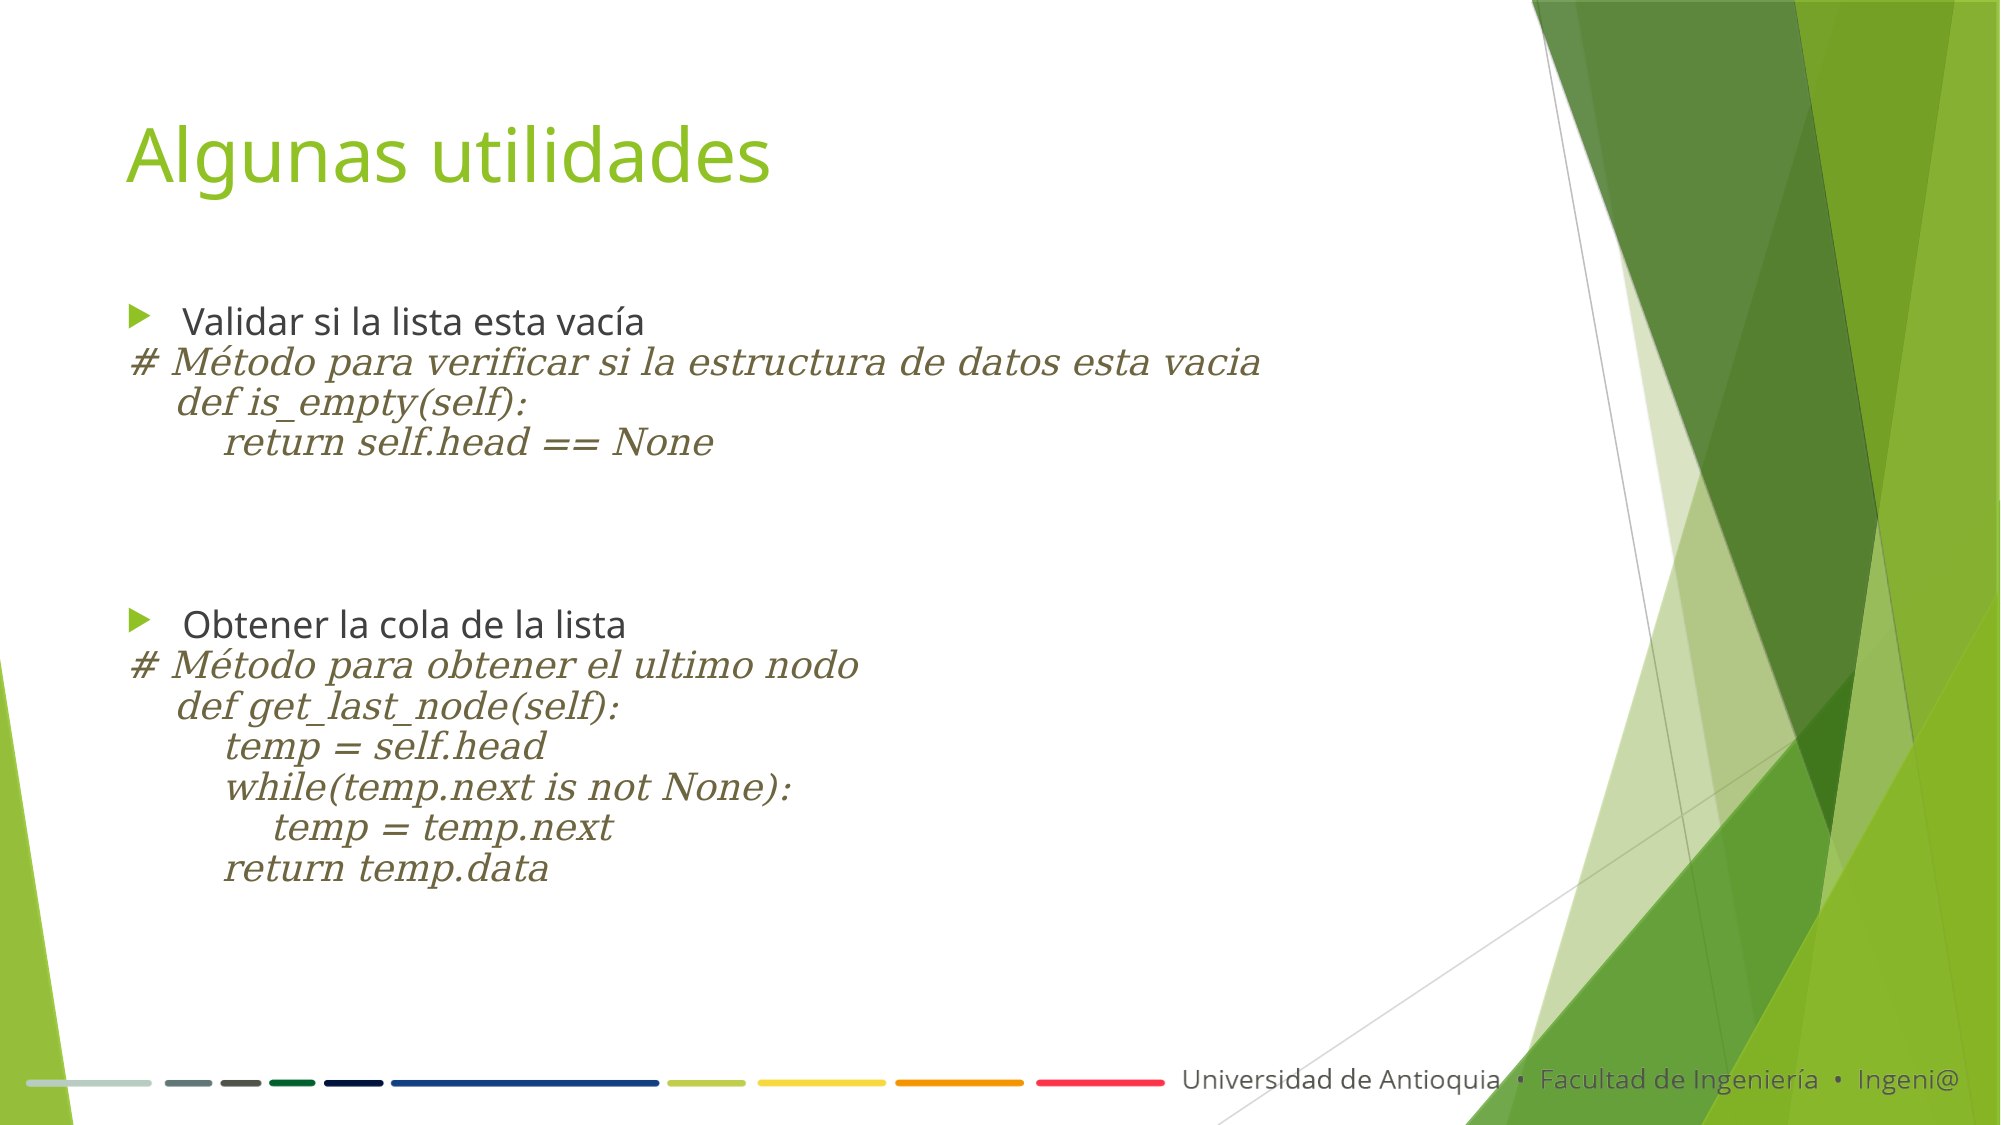

# Algunas utilidades
Validar si la lista esta vacía
# Método para verificar si la estructura de datos esta vacia
 def is_empty(self):
 return self.head == None
Obtener la cola de la lista
# Método para obtener el ultimo nodo
 def get_last_node(self):
 temp = self.head
 while(temp.next is not None):
 temp = temp.next
 return temp.data